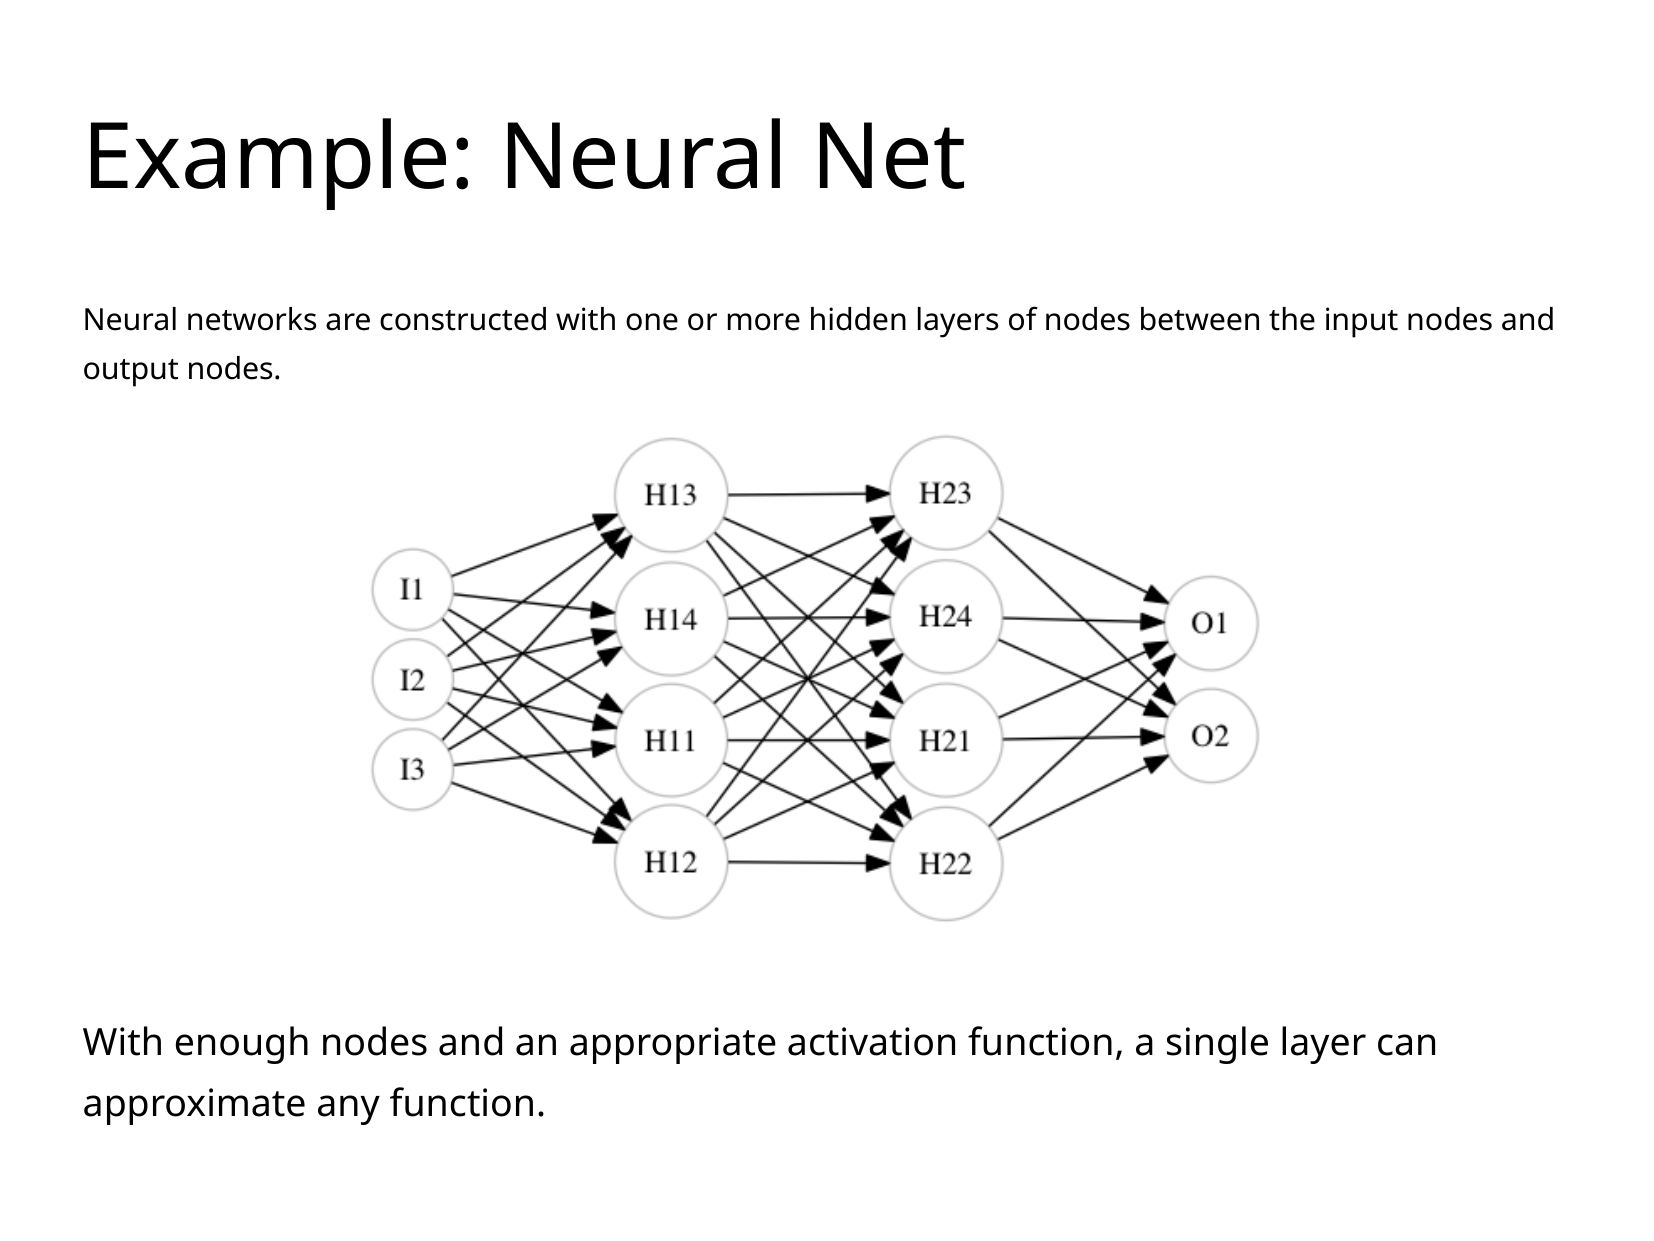

# Example: Neural Net
Neural networks are constructed with one or more hidden layers of nodes between the input nodes and output nodes.
With enough nodes and an appropriate activation function, a single layer can approximate any function.